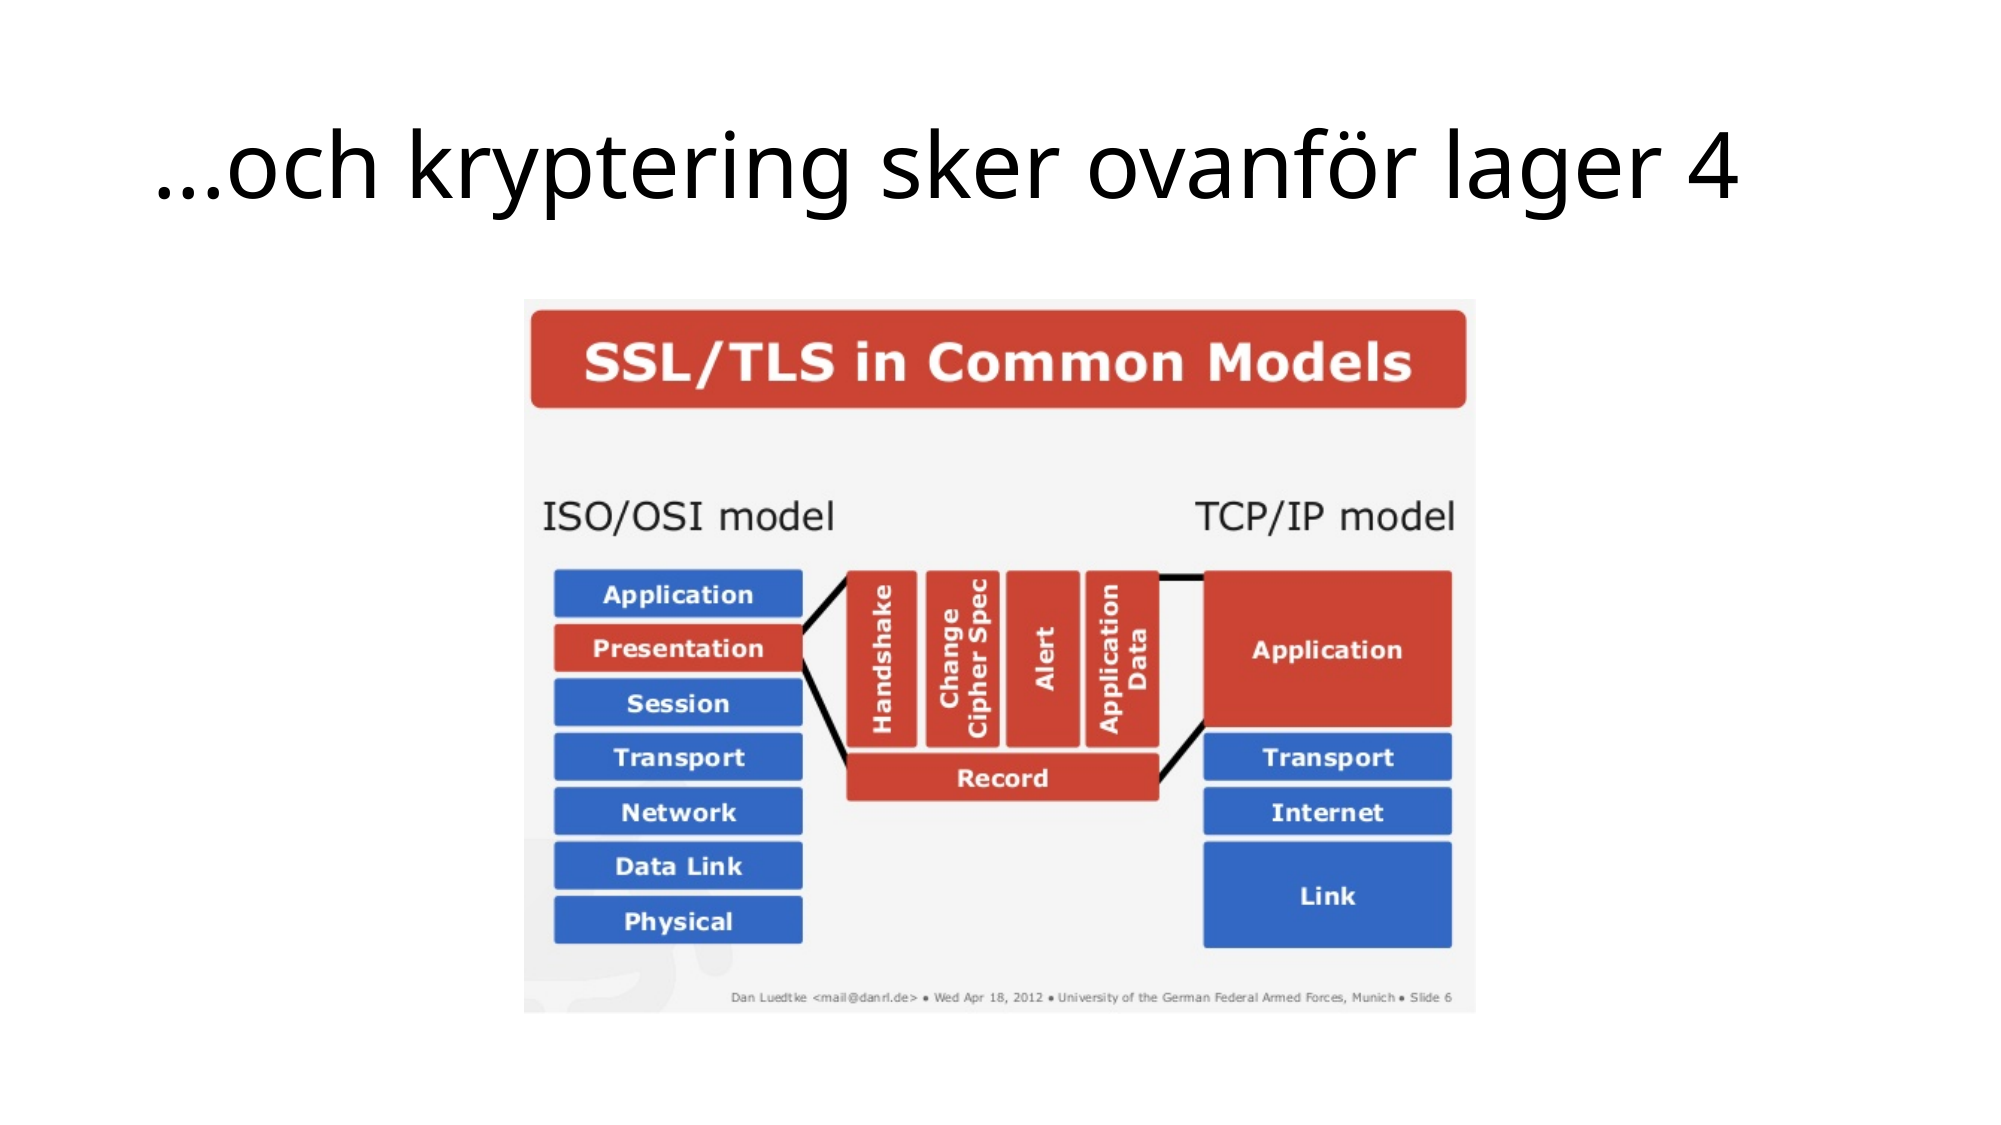

# ...och kryptering sker ovanför lager 4